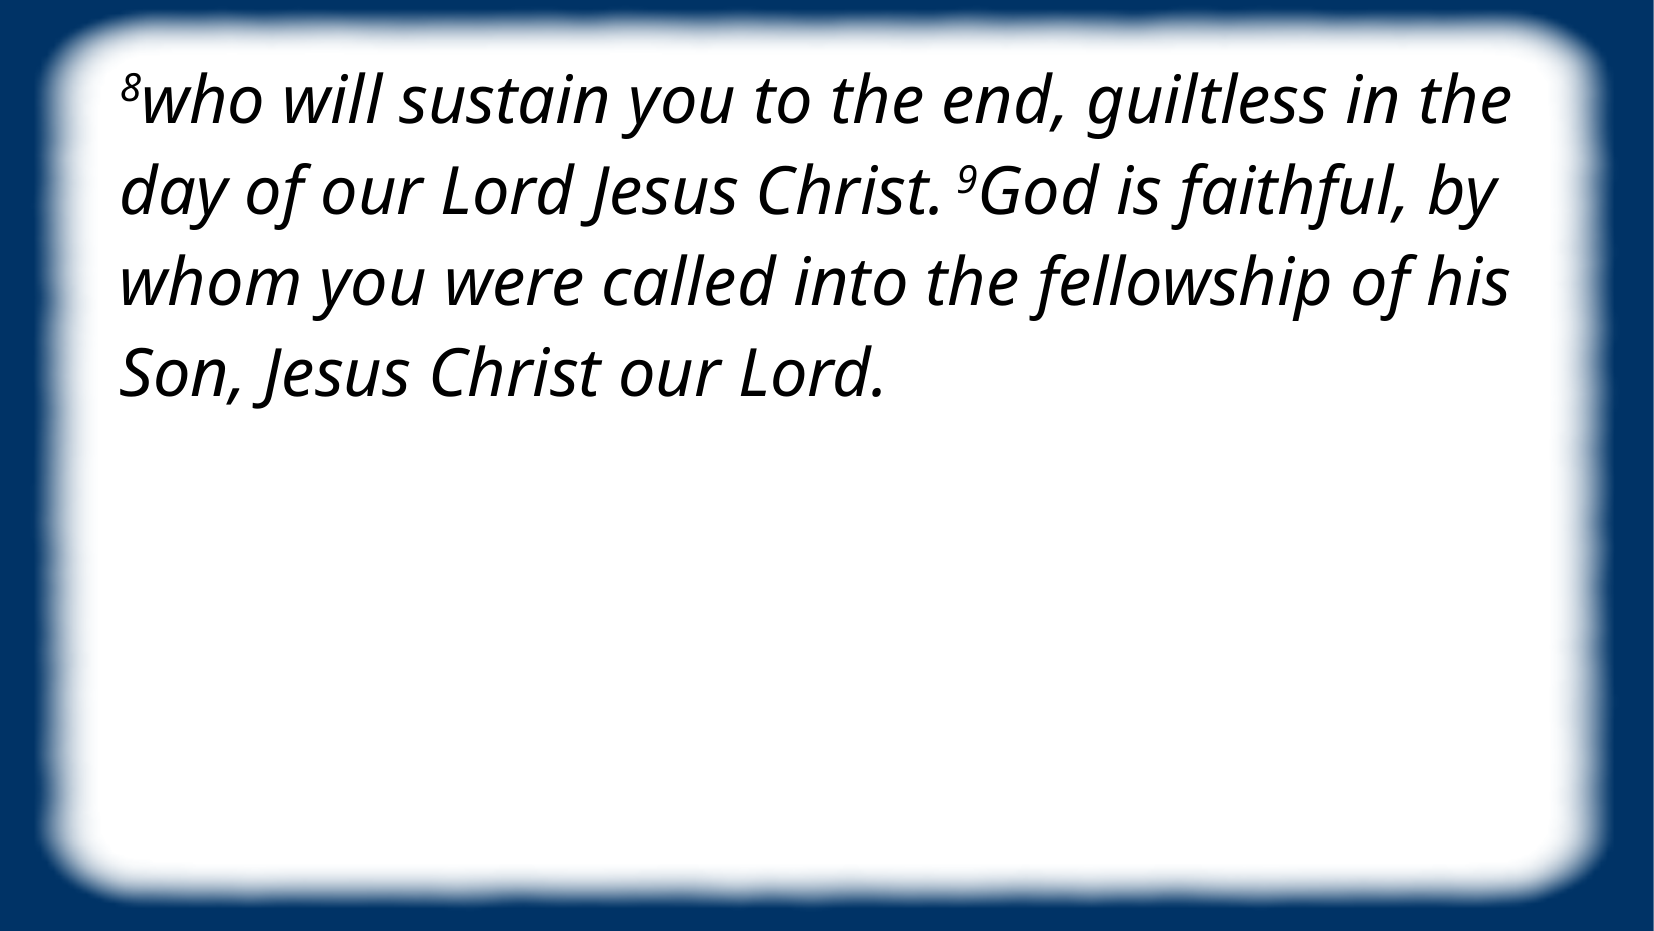

8who will sustain you to the end, guiltless in the day of our Lord Jesus Christ. 9God is faithful, by whom you were called into the fellowship of his Son, Jesus Christ our Lord.